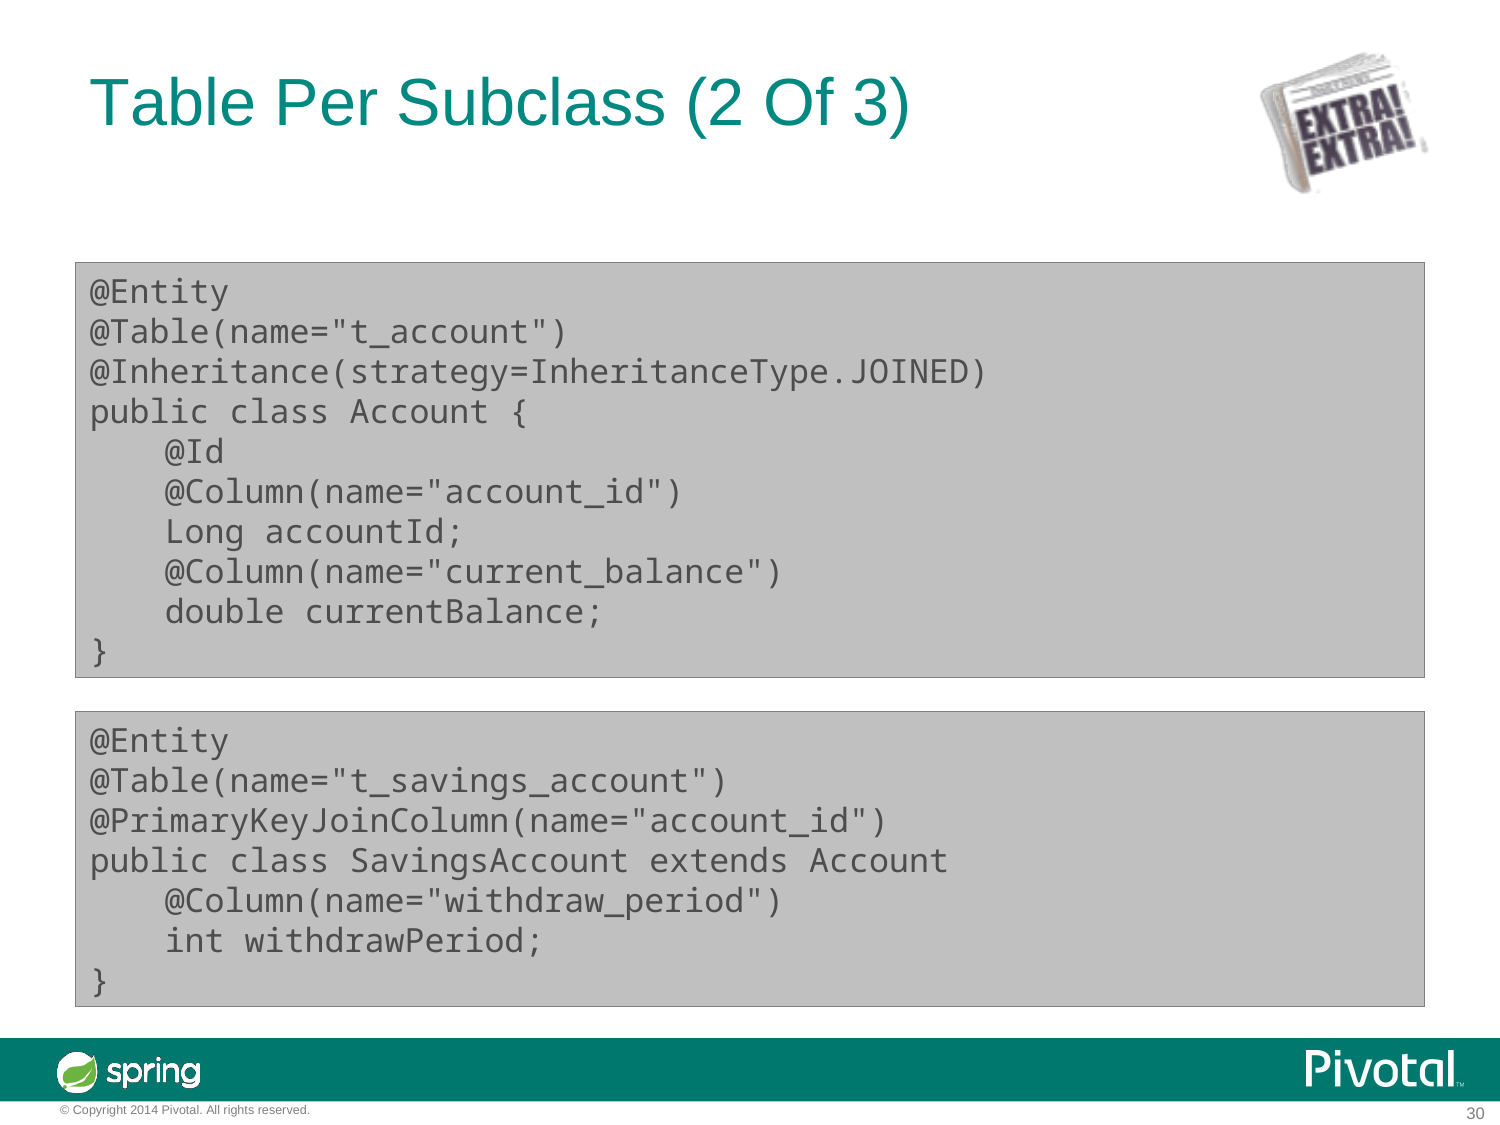

# Table Per Subclass (2 Of 3)
@Entity
@Table(name="t_account")
@Inheritance(strategy=InheritanceType.JOINED)
public class Account {
	@Id
	@Column(name="account_id")
	Long accountId;
	@Column(name="current_balance")
	double currentBalance;
}
@Entity
@Table(name="t_savings_account")
@PrimaryKeyJoinColumn(name="account_id")
public class SavingsAccount extends Account
	@Column(name="withdraw_period")
	int withdrawPeriod;
}